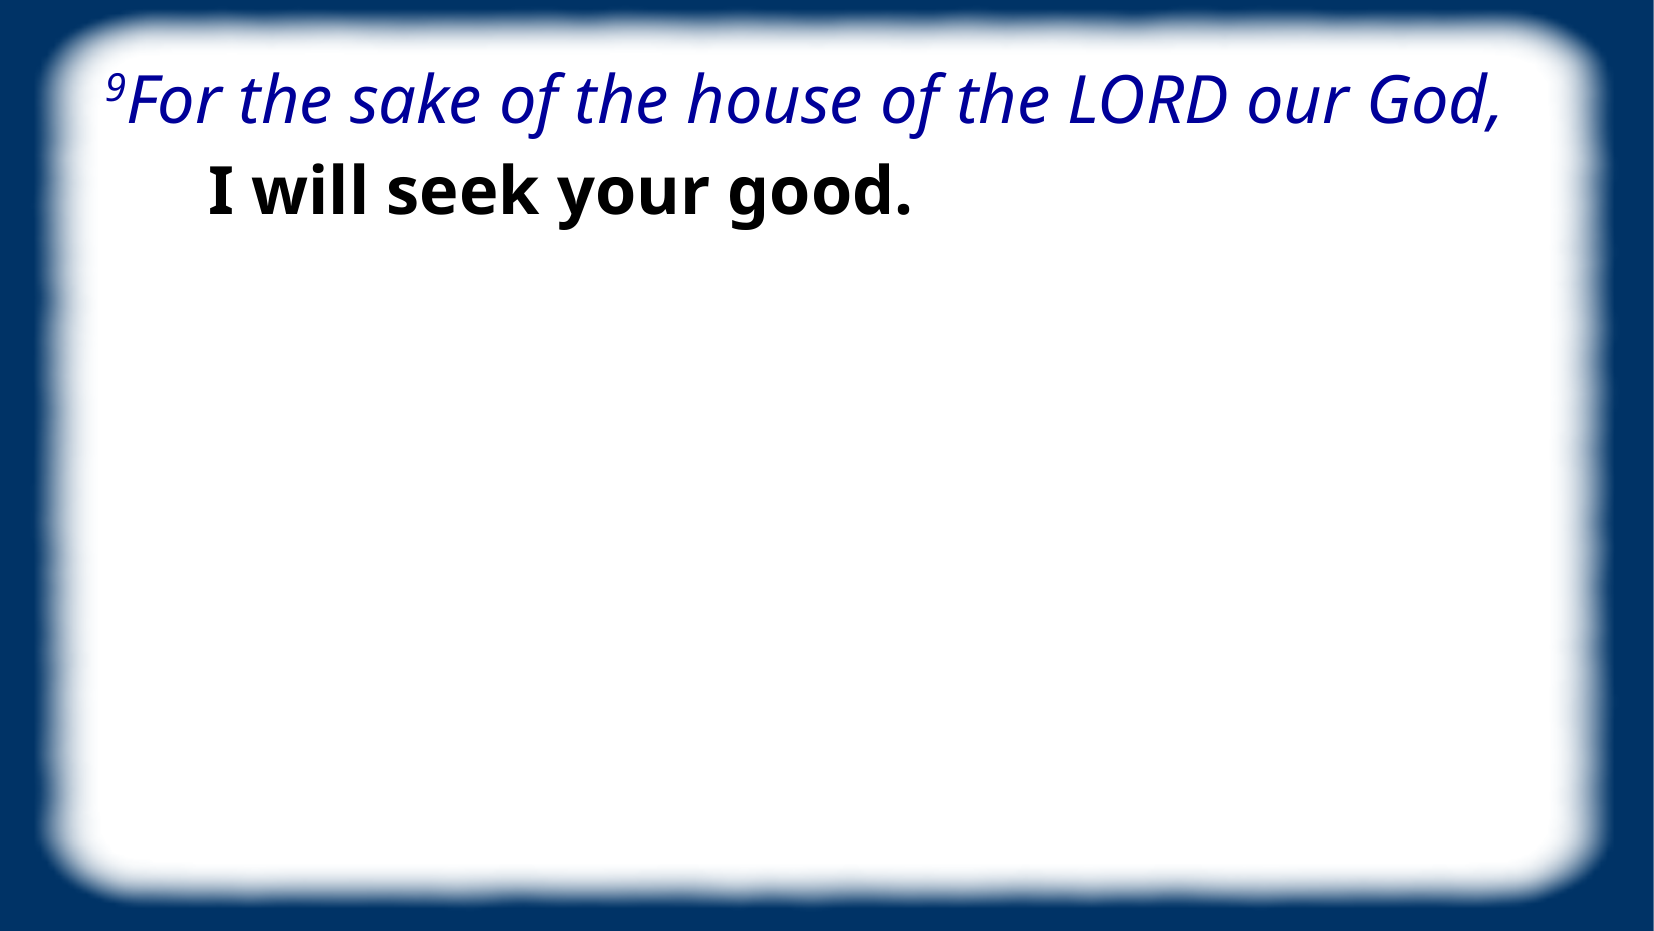

9For the sake of the house of the LORD our God,
 I will seek your good.